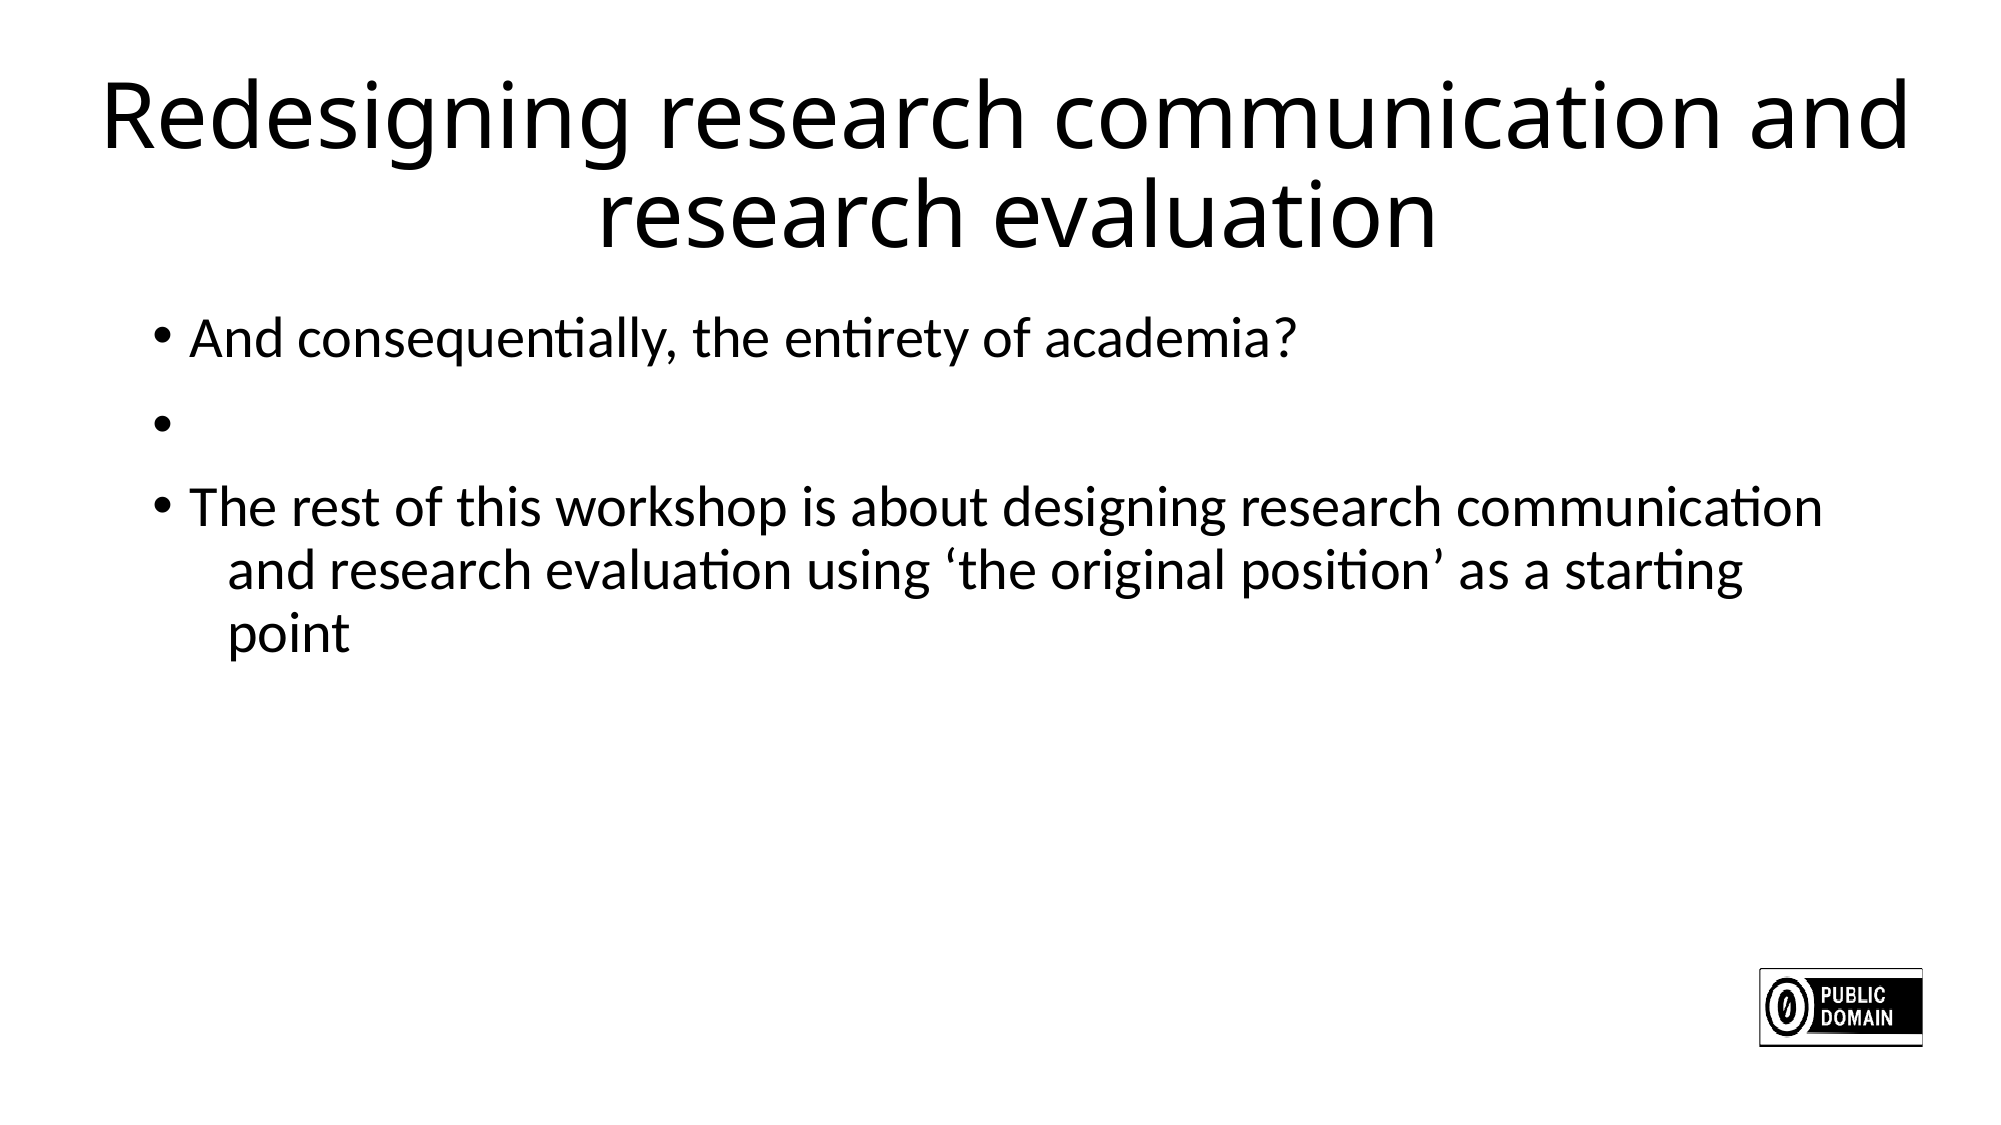

# Redesigning research communication and research evaluation
And consequentially, the entirety of academia?
The rest of this workshop is about designing research communication and research evaluation using ‘the original position’ as a starting point